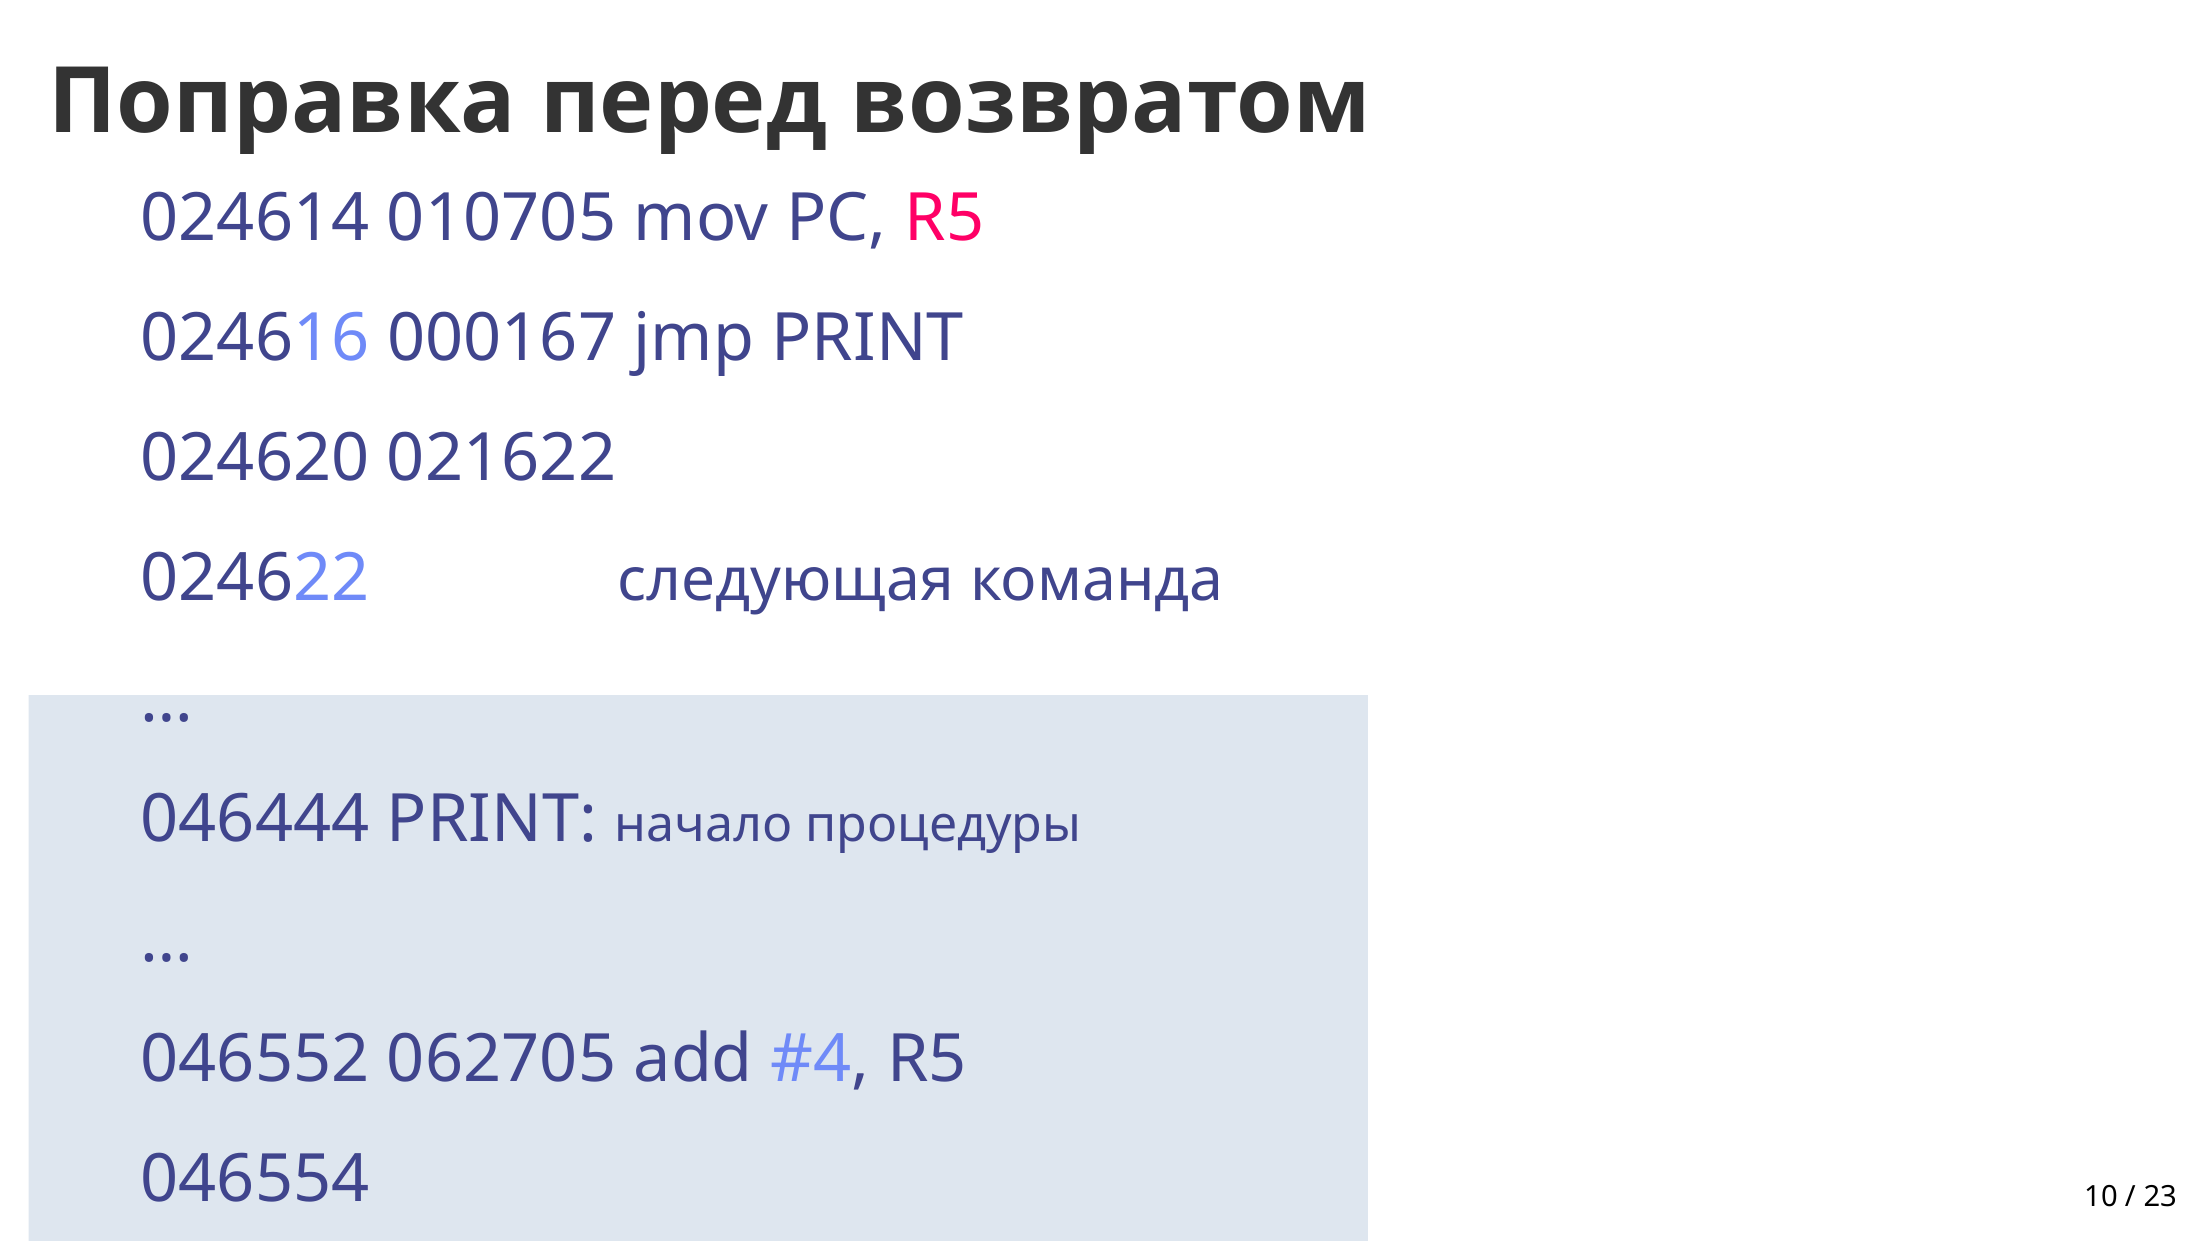

# Поправка перед возвратом
024614 010705 mov PC, R5
024616 000167 jmp PRINT
024620 021622
024622 			 следующая команда
…
046444 PRINT: начало процедуры
…
046552 062705 add #4, R5
046554
046556 010507 mov R5, PC
10